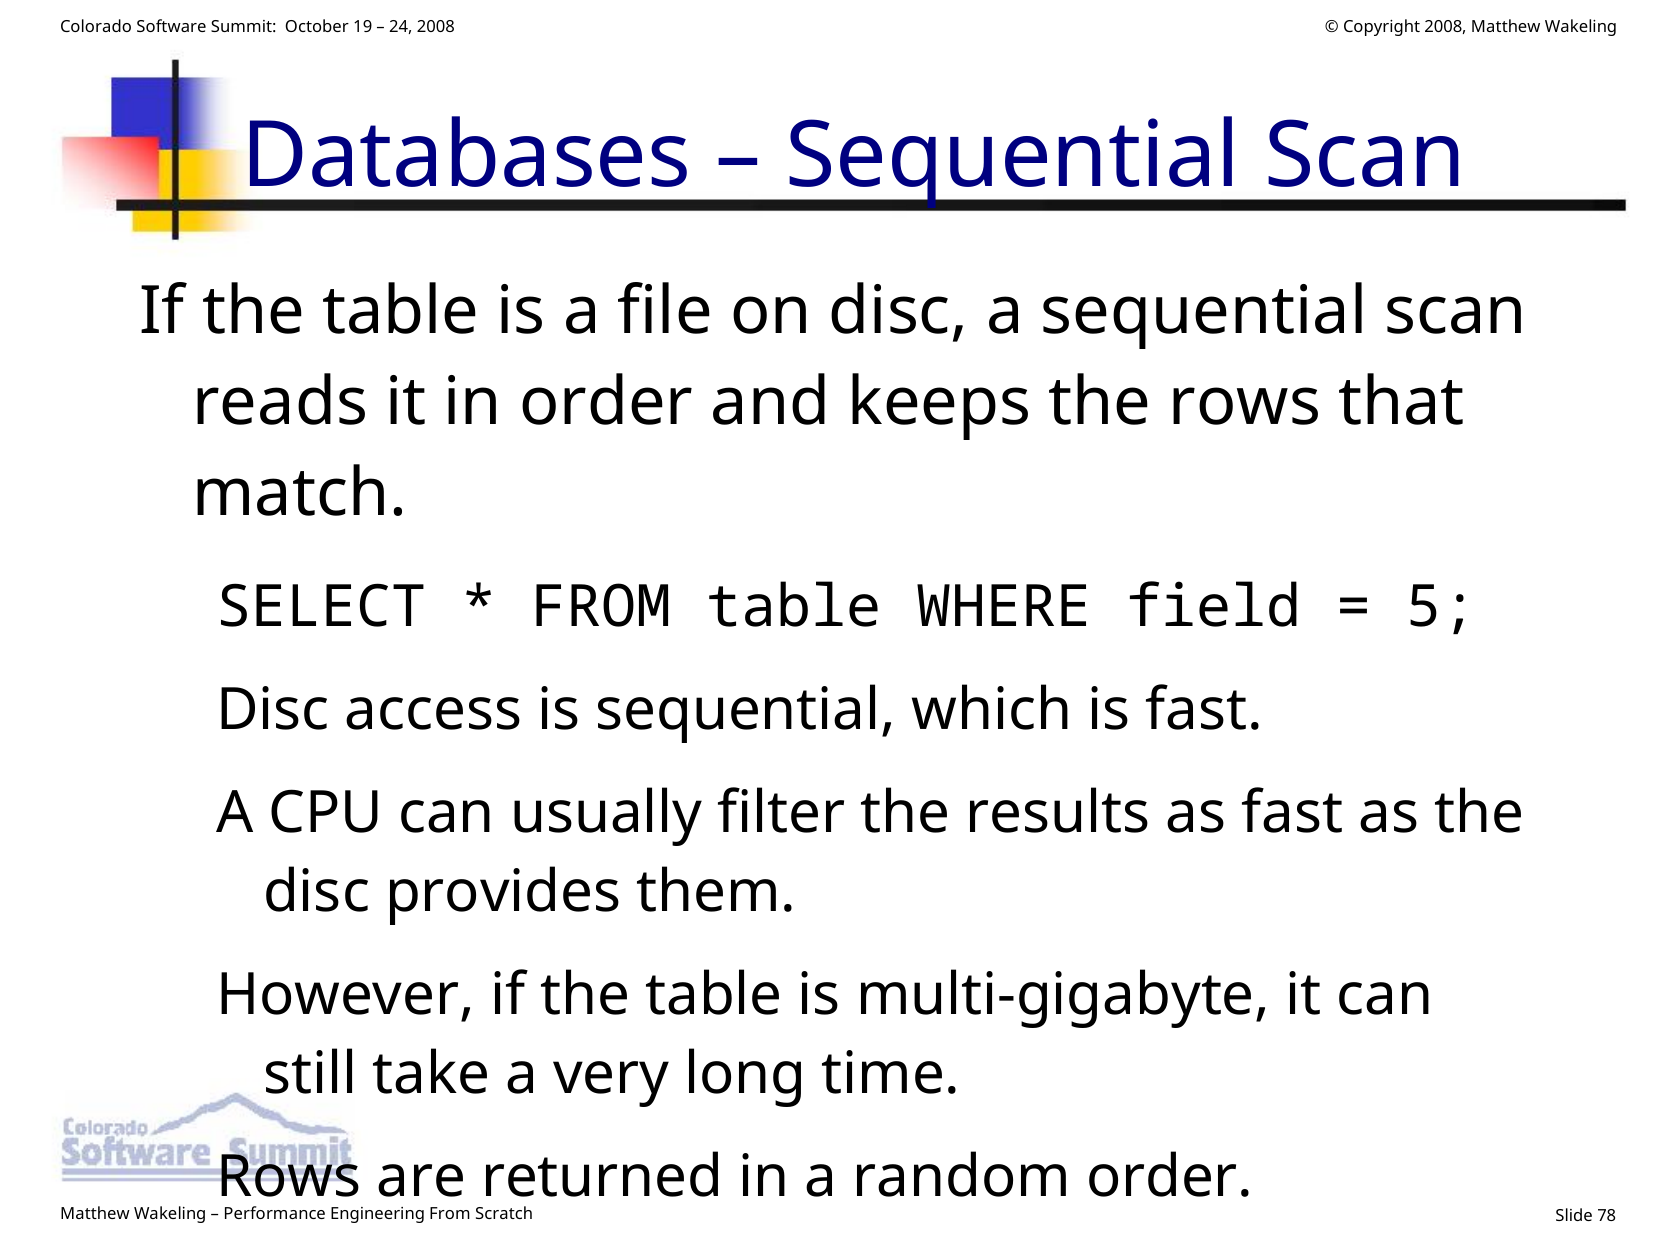

# Databases – Sequential Scan
If the table is a file on disc, a sequential scan reads it in order and keeps the rows that match.
SELECT * FROM table WHERE field = 5;
Disc access is sequential, which is fast.
A CPU can usually filter the results as fast as the disc provides them.
However, if the table is multi-gigabyte, it can still take a very long time.
Rows are returned in a random order.